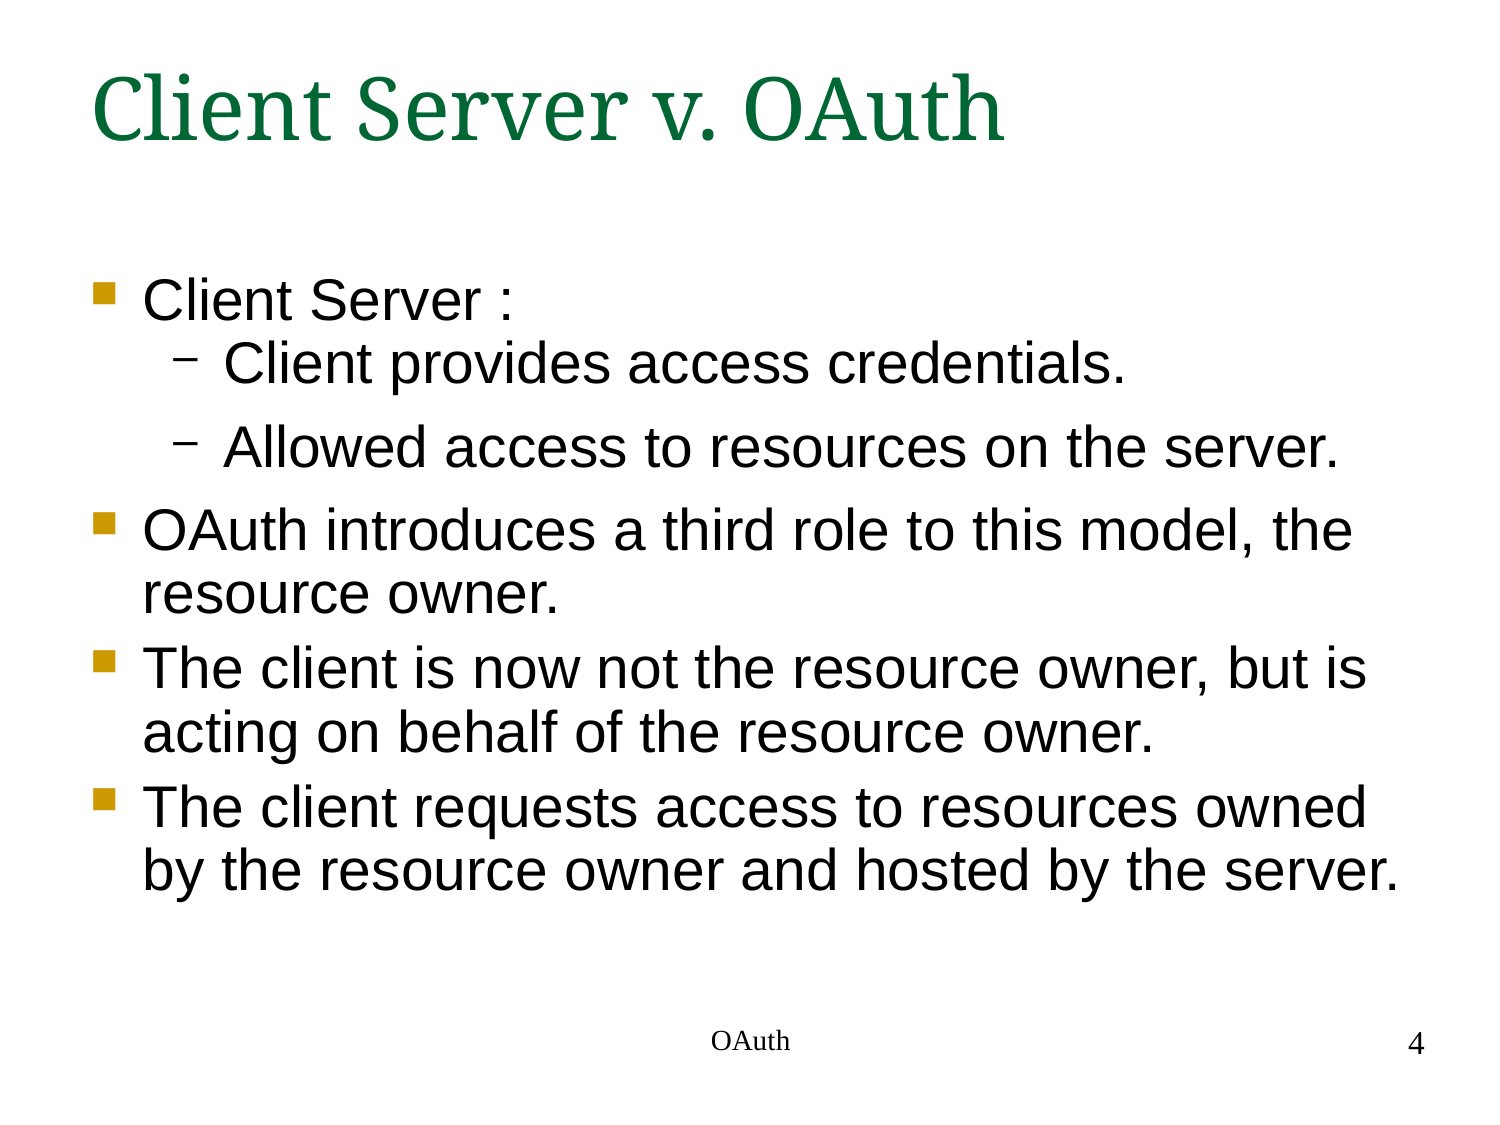

# Client Server v. OAuth
Client Server :
Client provides access credentials.
Allowed access to resources on the server.
OAuth introduces a third role to this model, the resource owner.
The client is now not the resource owner, but is acting on behalf of the resource owner.
The client requests access to resources owned by the resource owner and hosted by the server.
OAuth
4